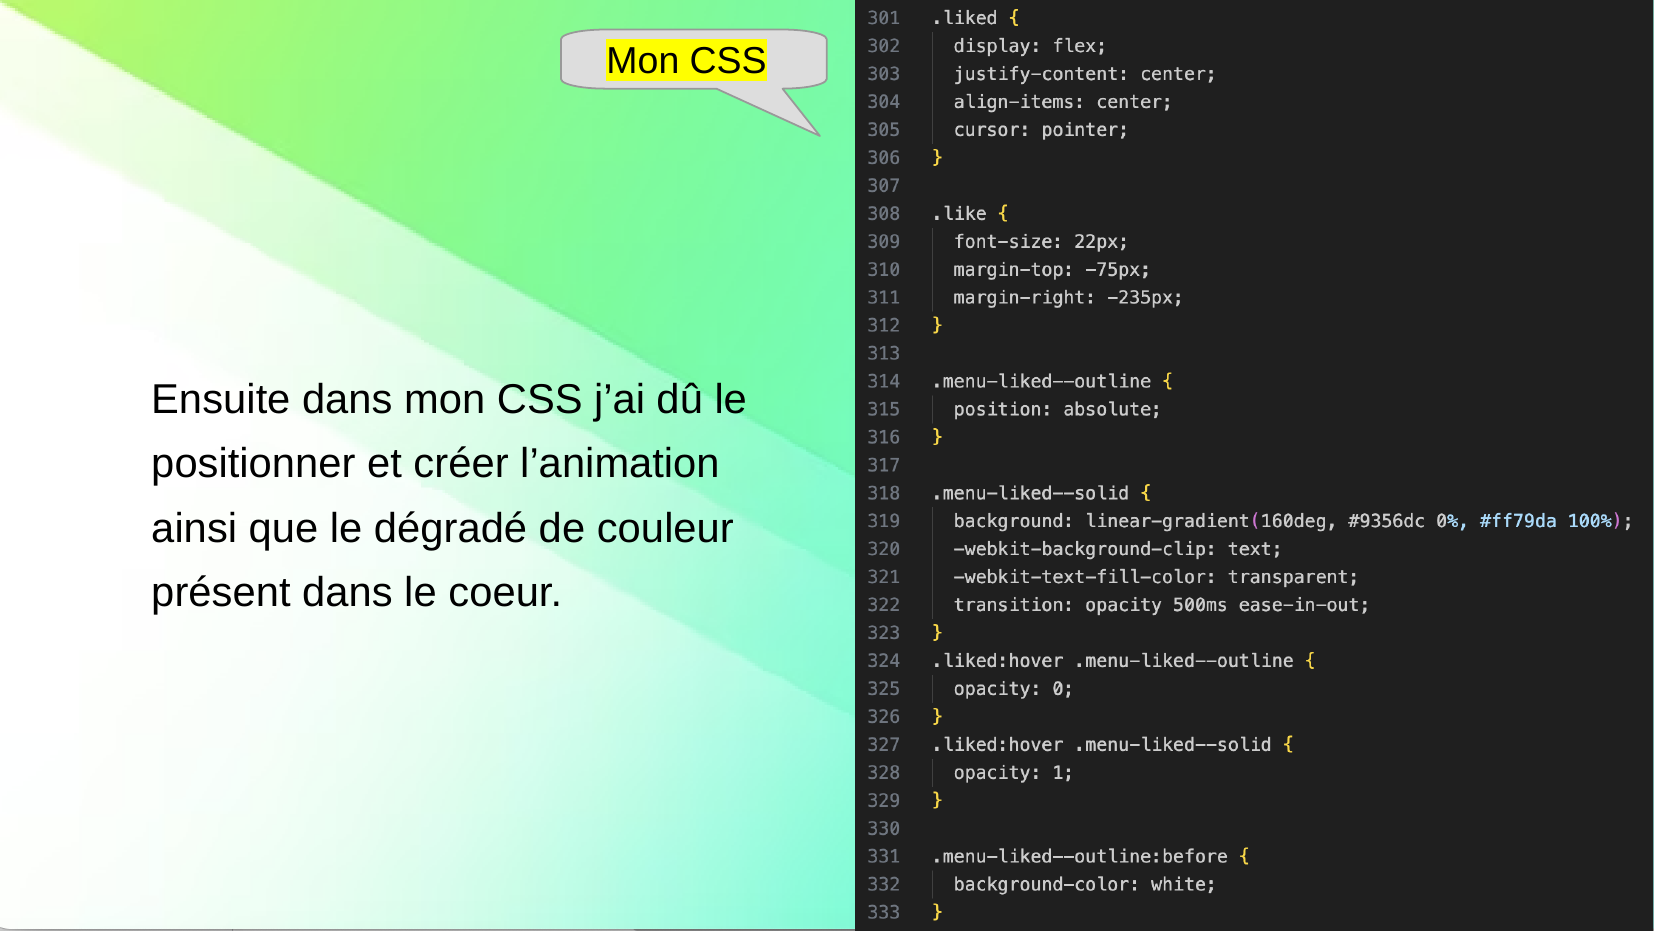

Mon CSS
# Ensuite dans mon CSS j’ai dû le
positionner et créer l’animation
ainsi que le dégradé de couleur
présent dans le coeur.
8